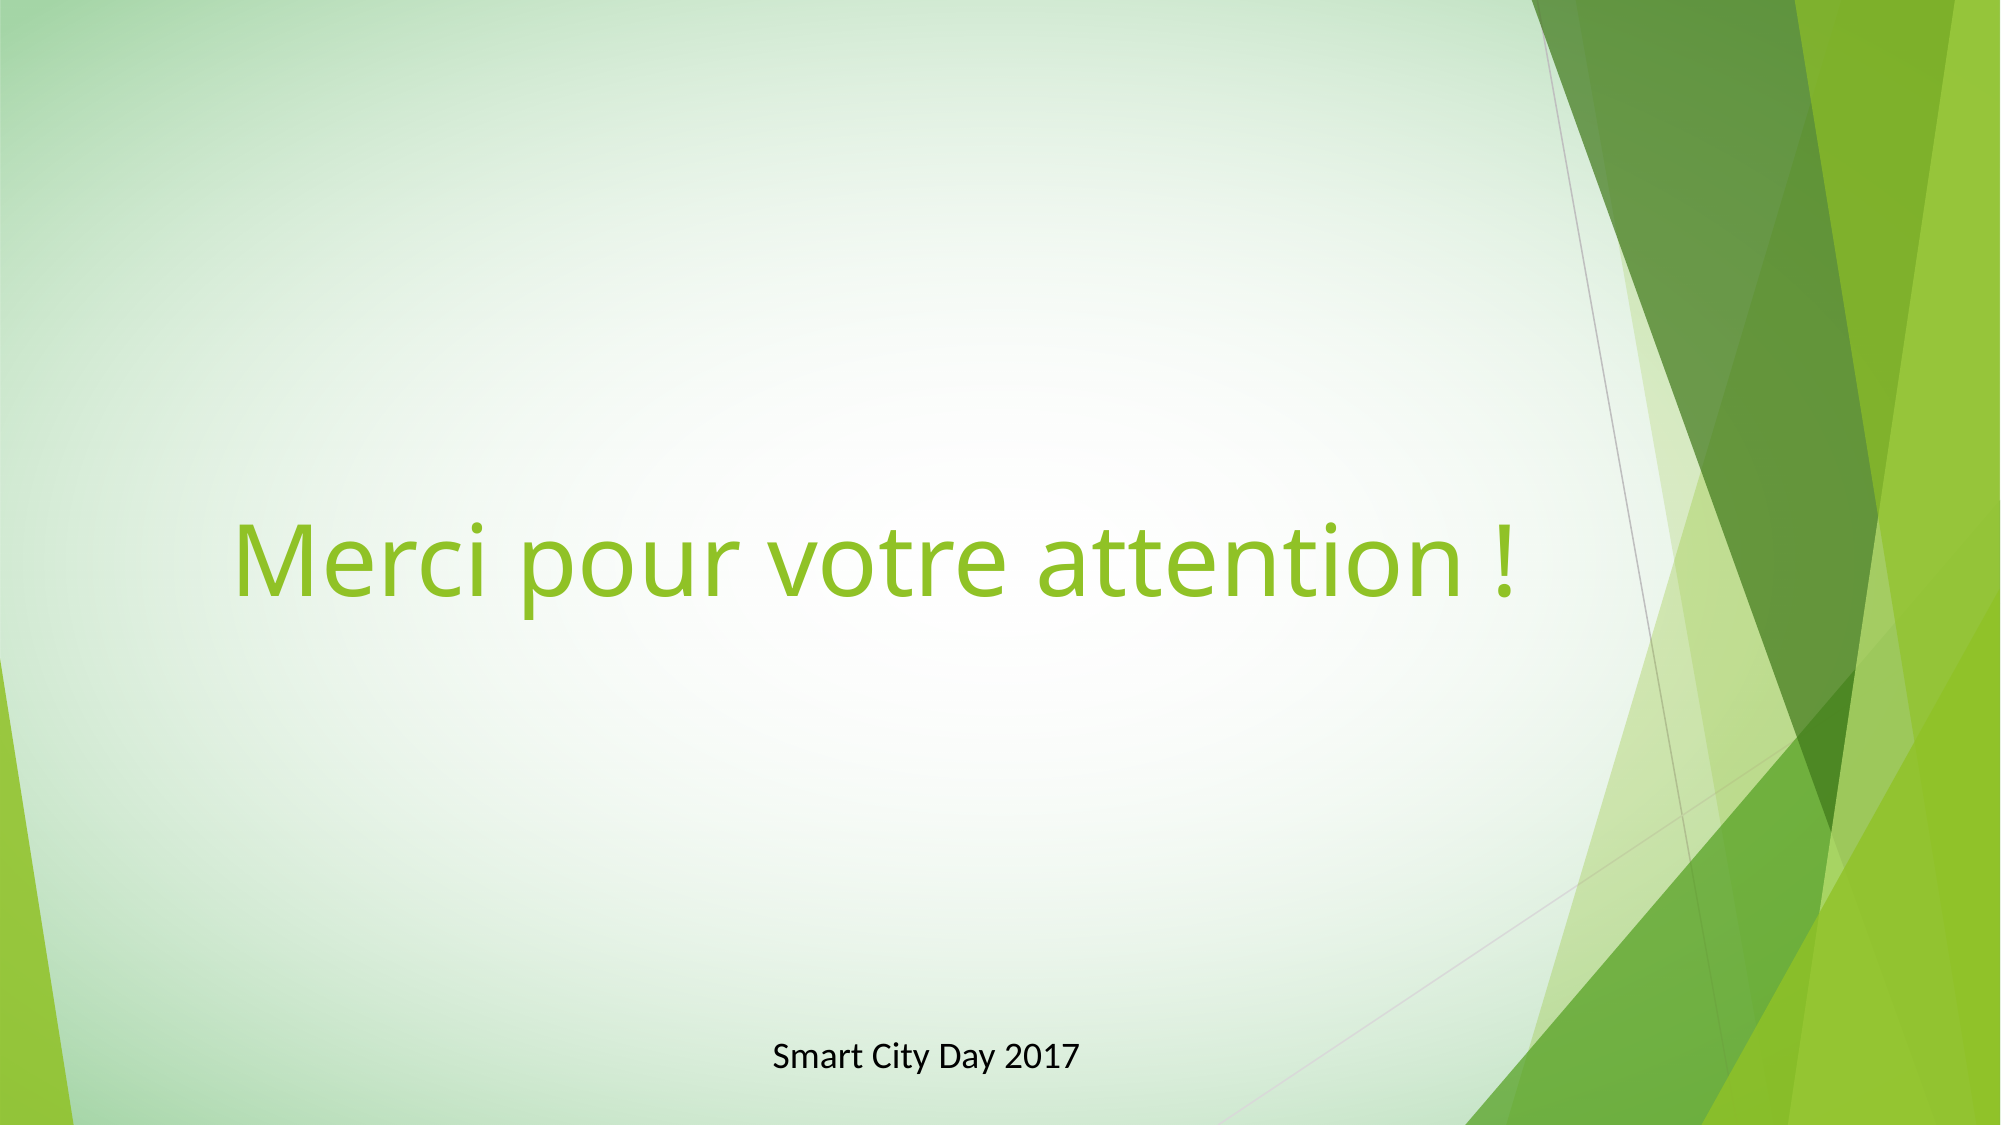

# Merci pour votre attention !
Smart City Day 2017